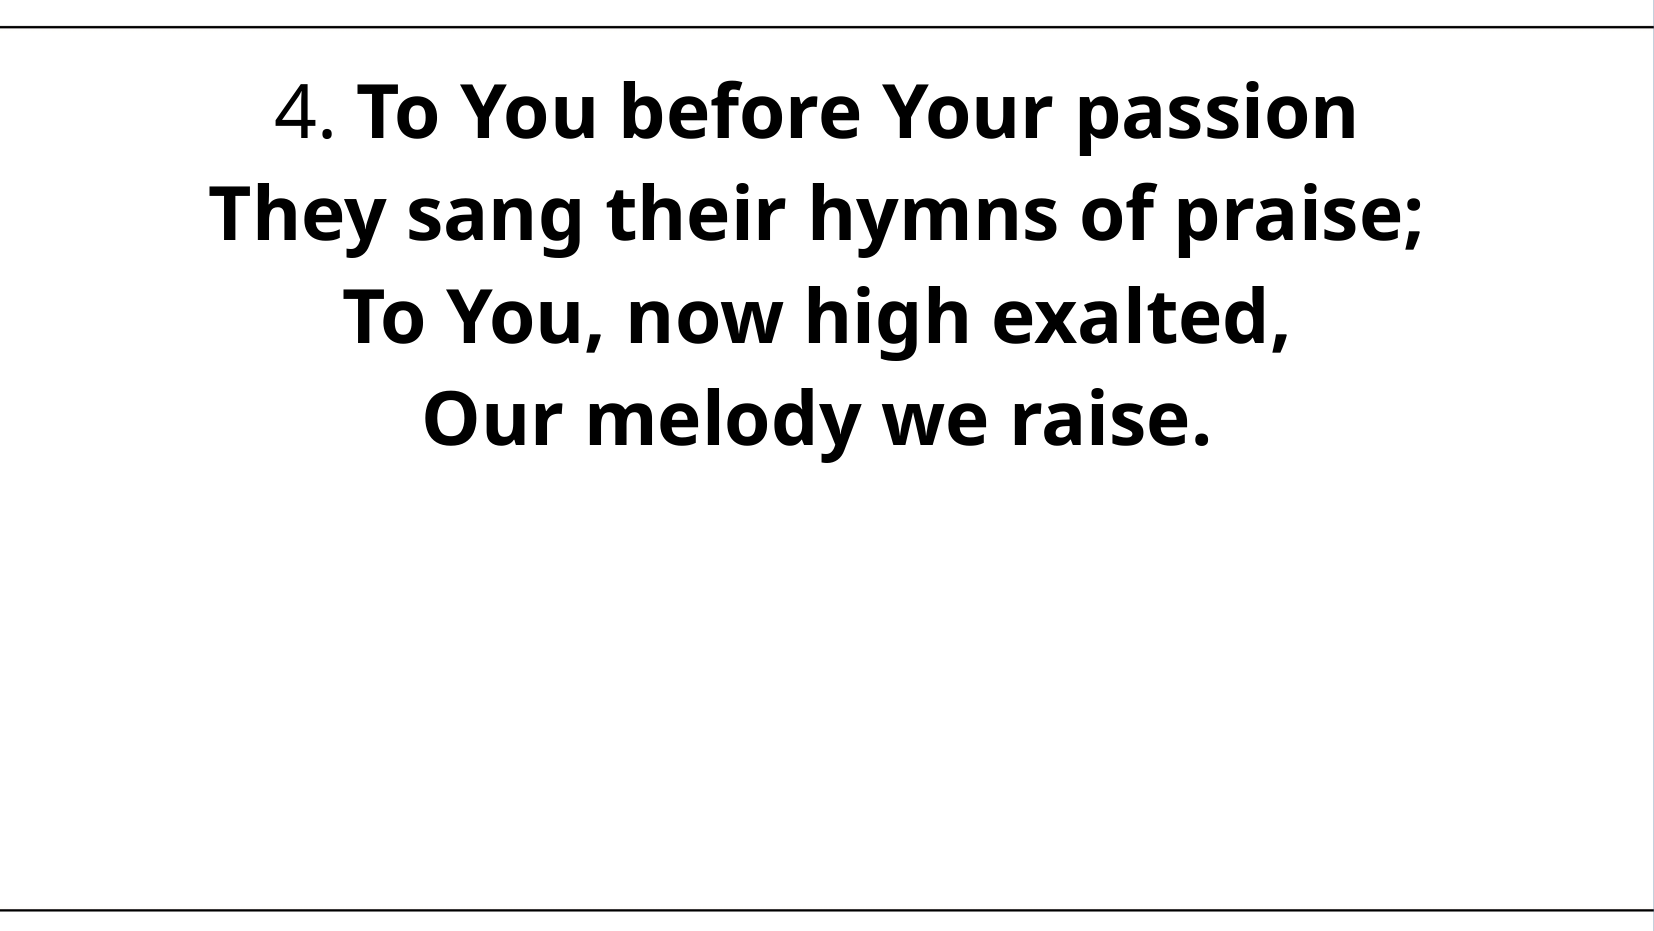

4. To You before Your passion
They sang their hymns of praise;
To You, now high exalted,
Our melody we raise.